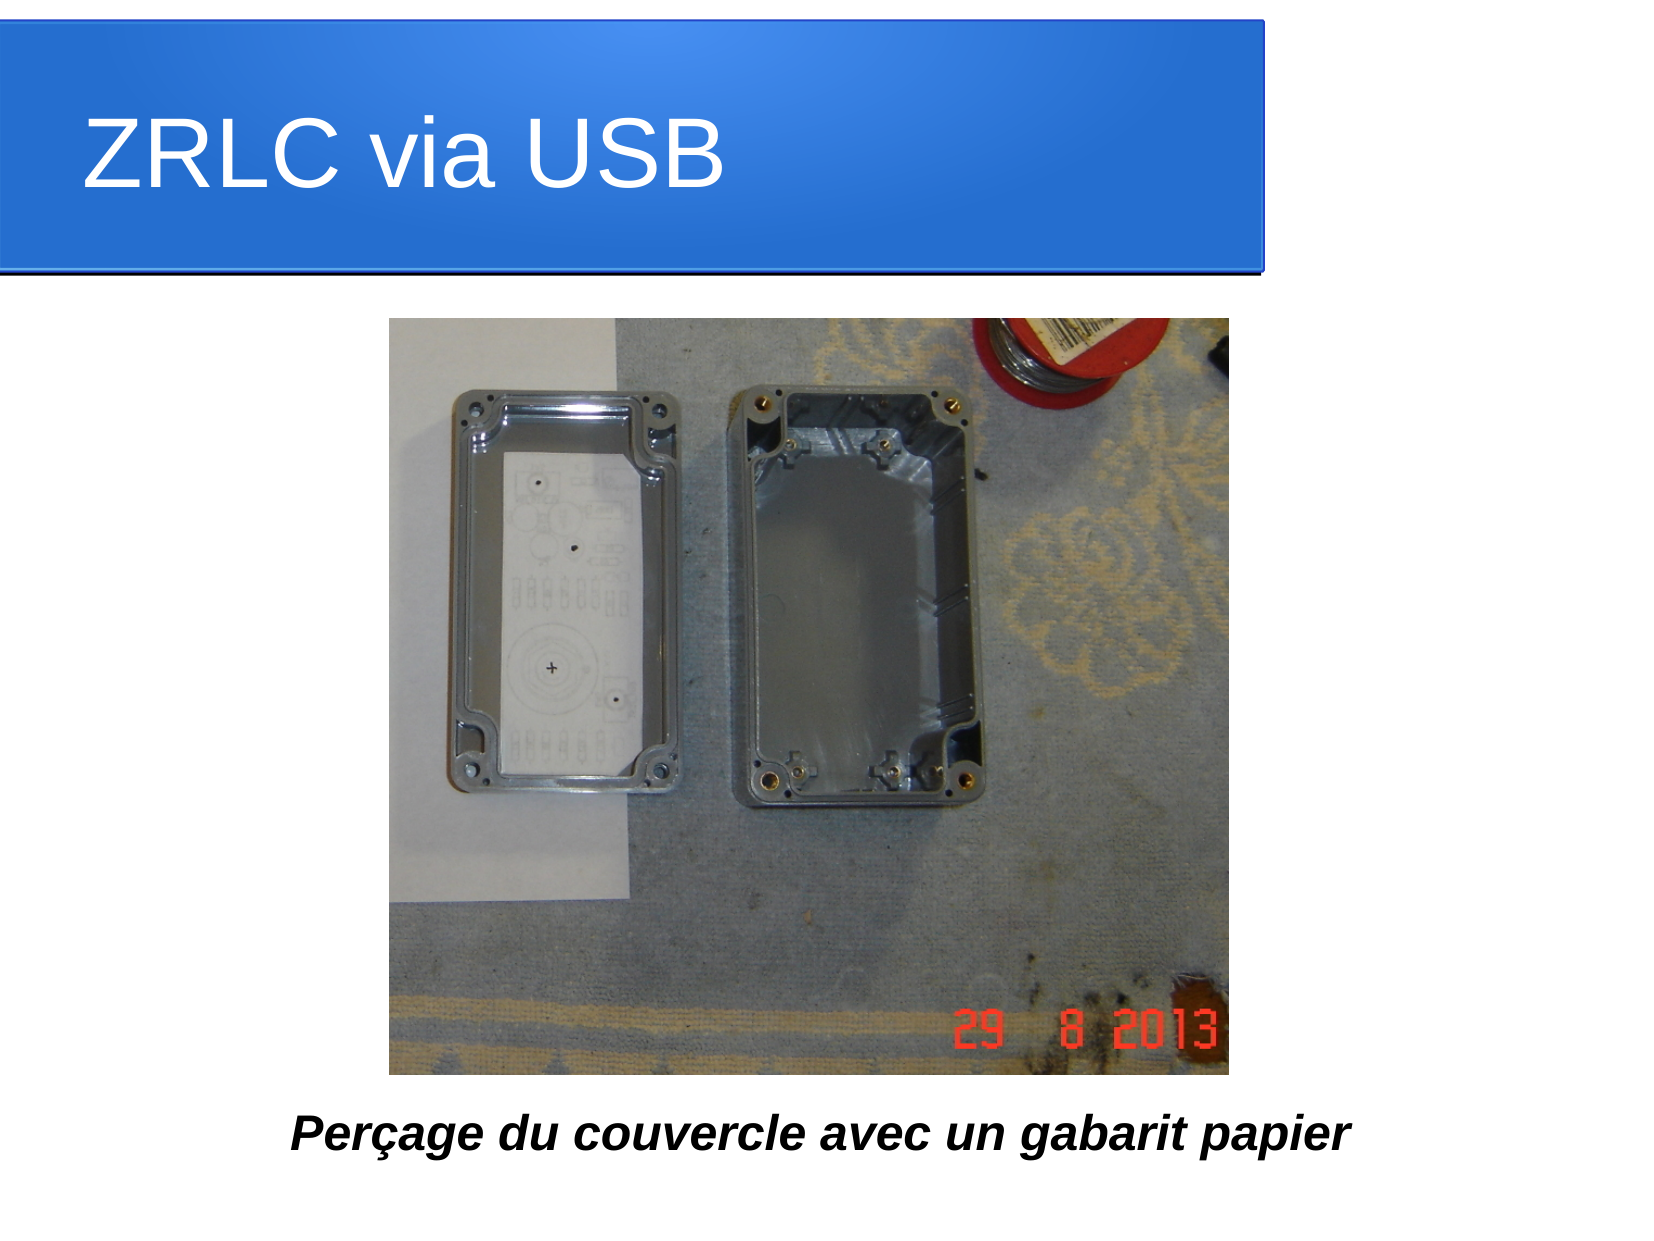

# ZRLC via USB
Perçage du couvercle avec un gabarit papier